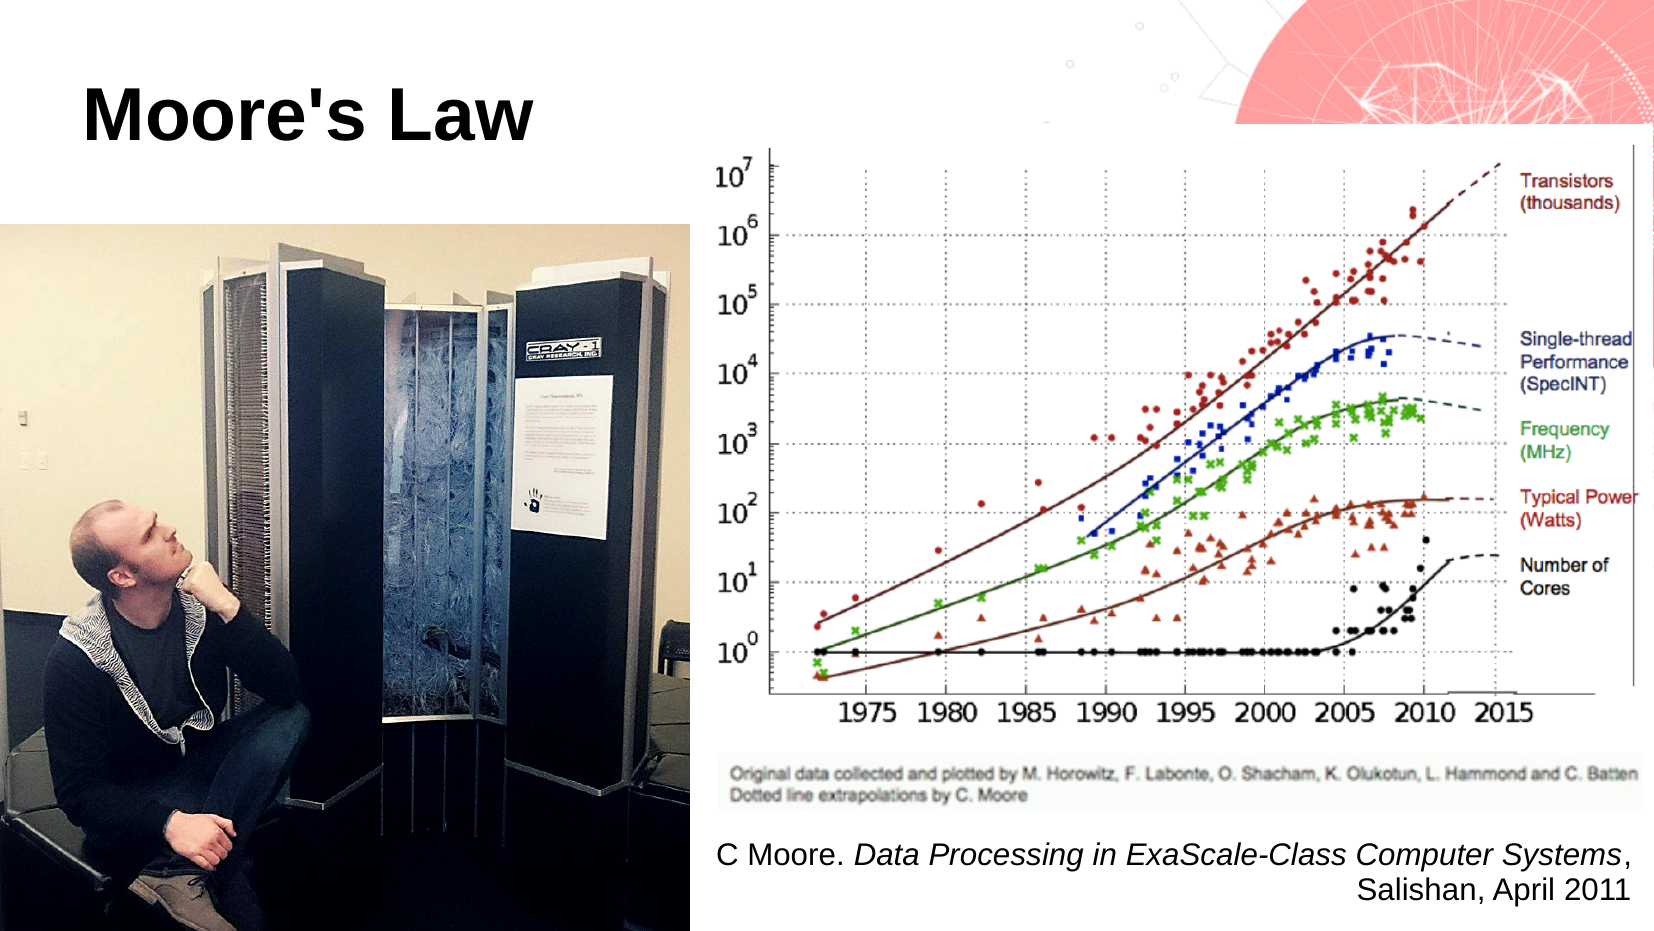

# Moore's Law
C Moore. Data Processing in ExaScale-Class Computer Systems,
Salishan, April 2011